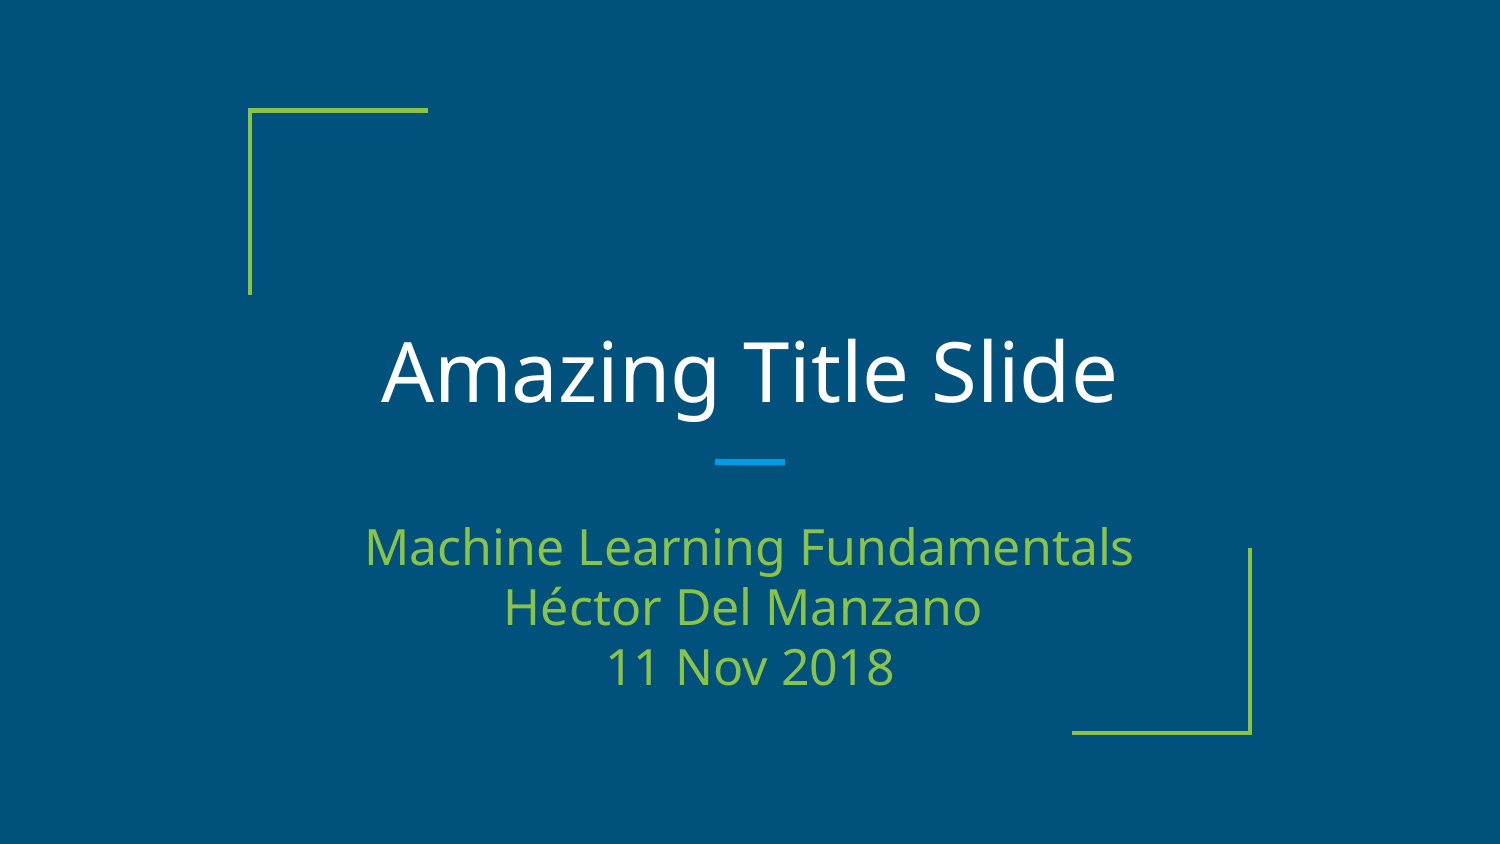

# Amazing Title Slide
Machine Learning Fundamentals
Héctor Del Manzano
11 Nov 2018